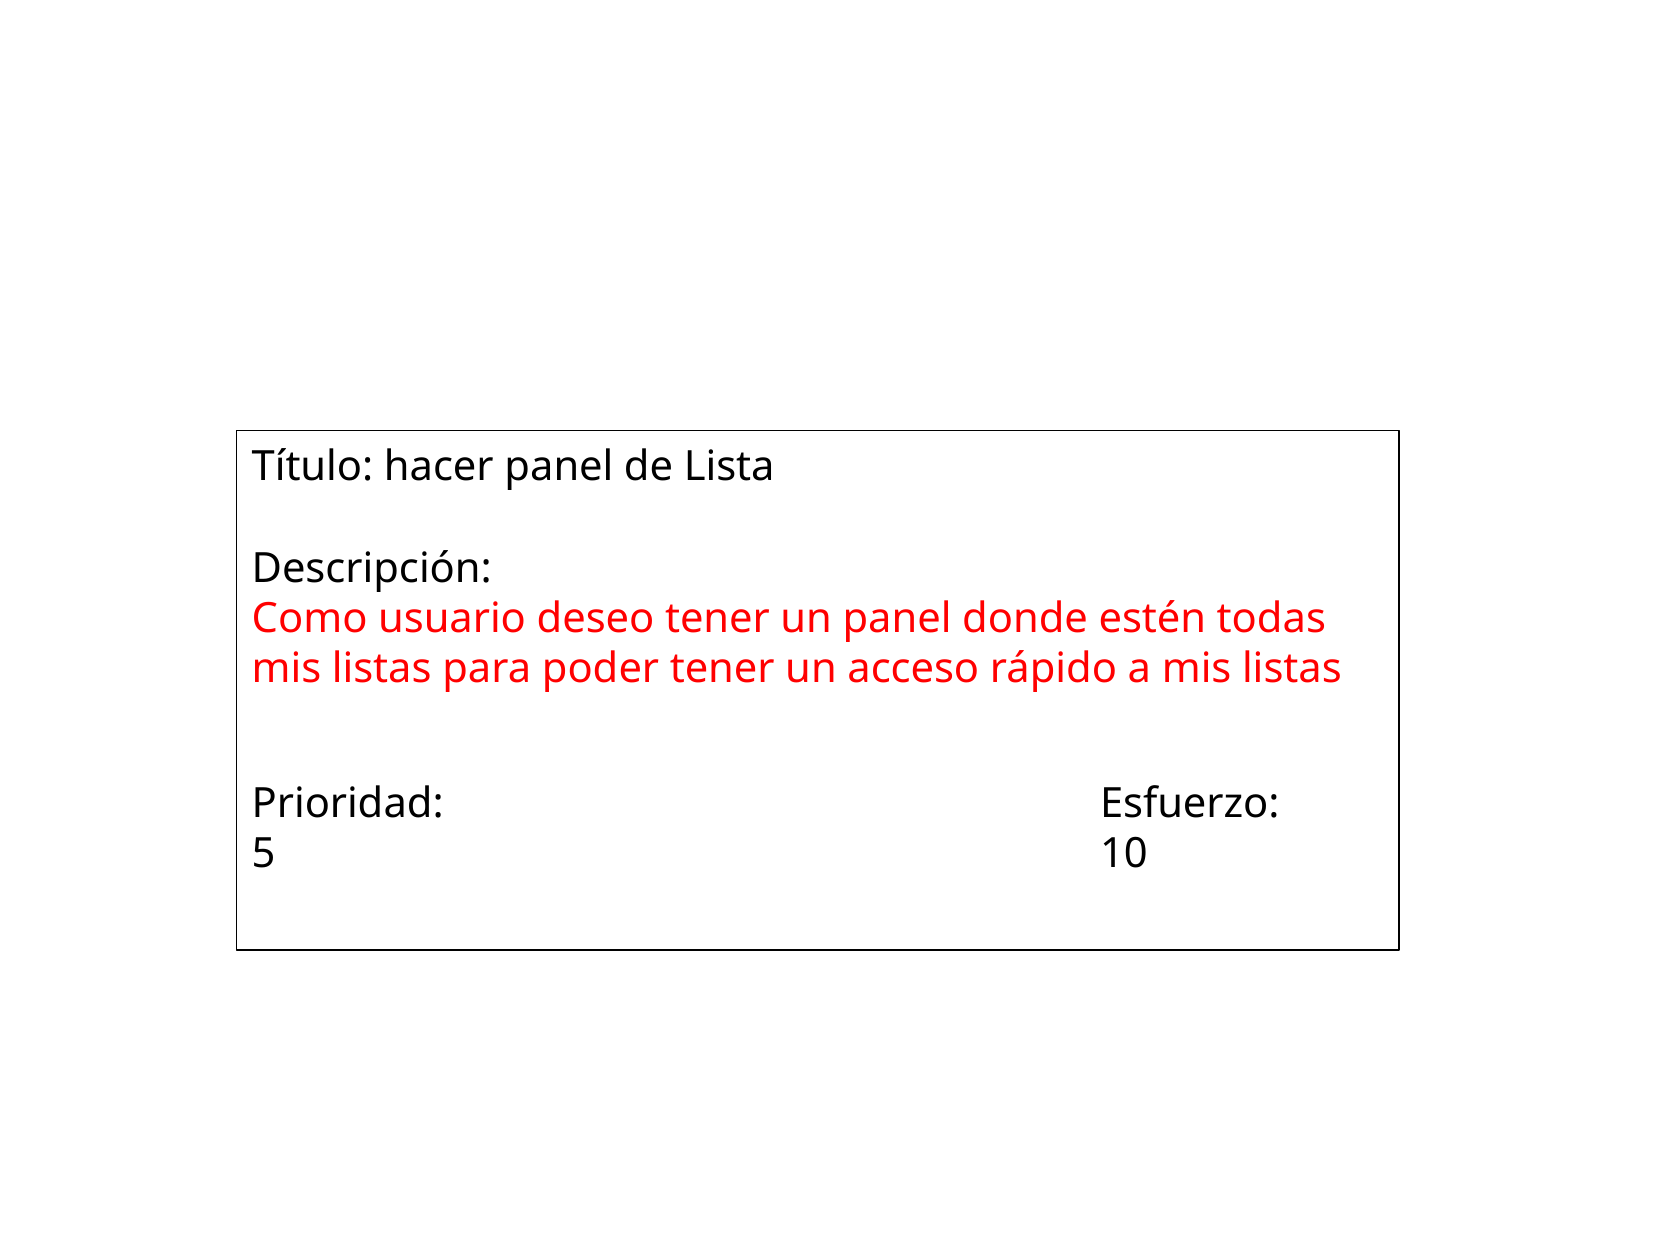

Título: hacer panel de Lista
Descripción:
Como usuario deseo tener un panel donde estén todas mis listas para poder tener un acceso rápido a mis listas
Prioridad: 5
Esfuerzo: 10